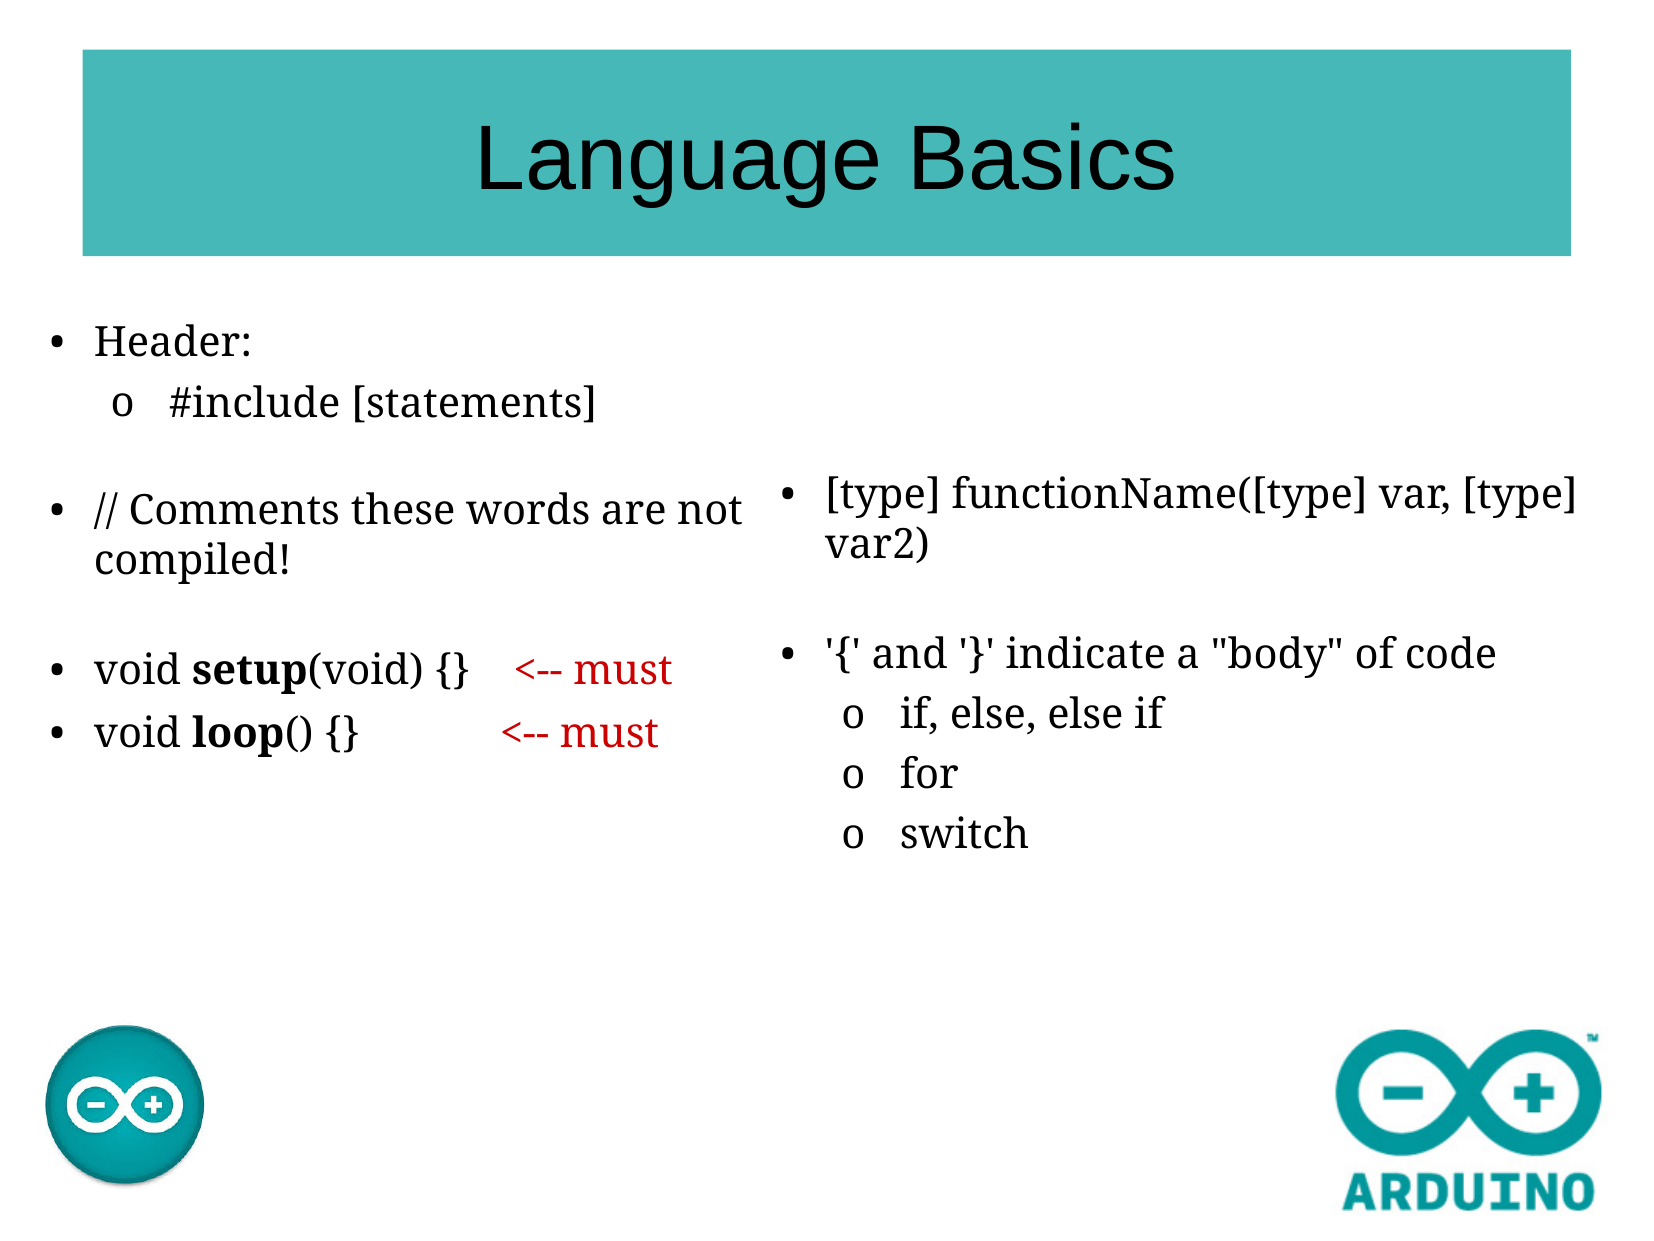

# Language Basics
Header:
#include [statements]
// Comments these words are not compiled!
void setup(void) {} <-- must
void loop() {} <-- must
[type] functionName([type] var, [type] var2)
'{' and '}' indicate a "body" of code
if, else, else if
for
switch